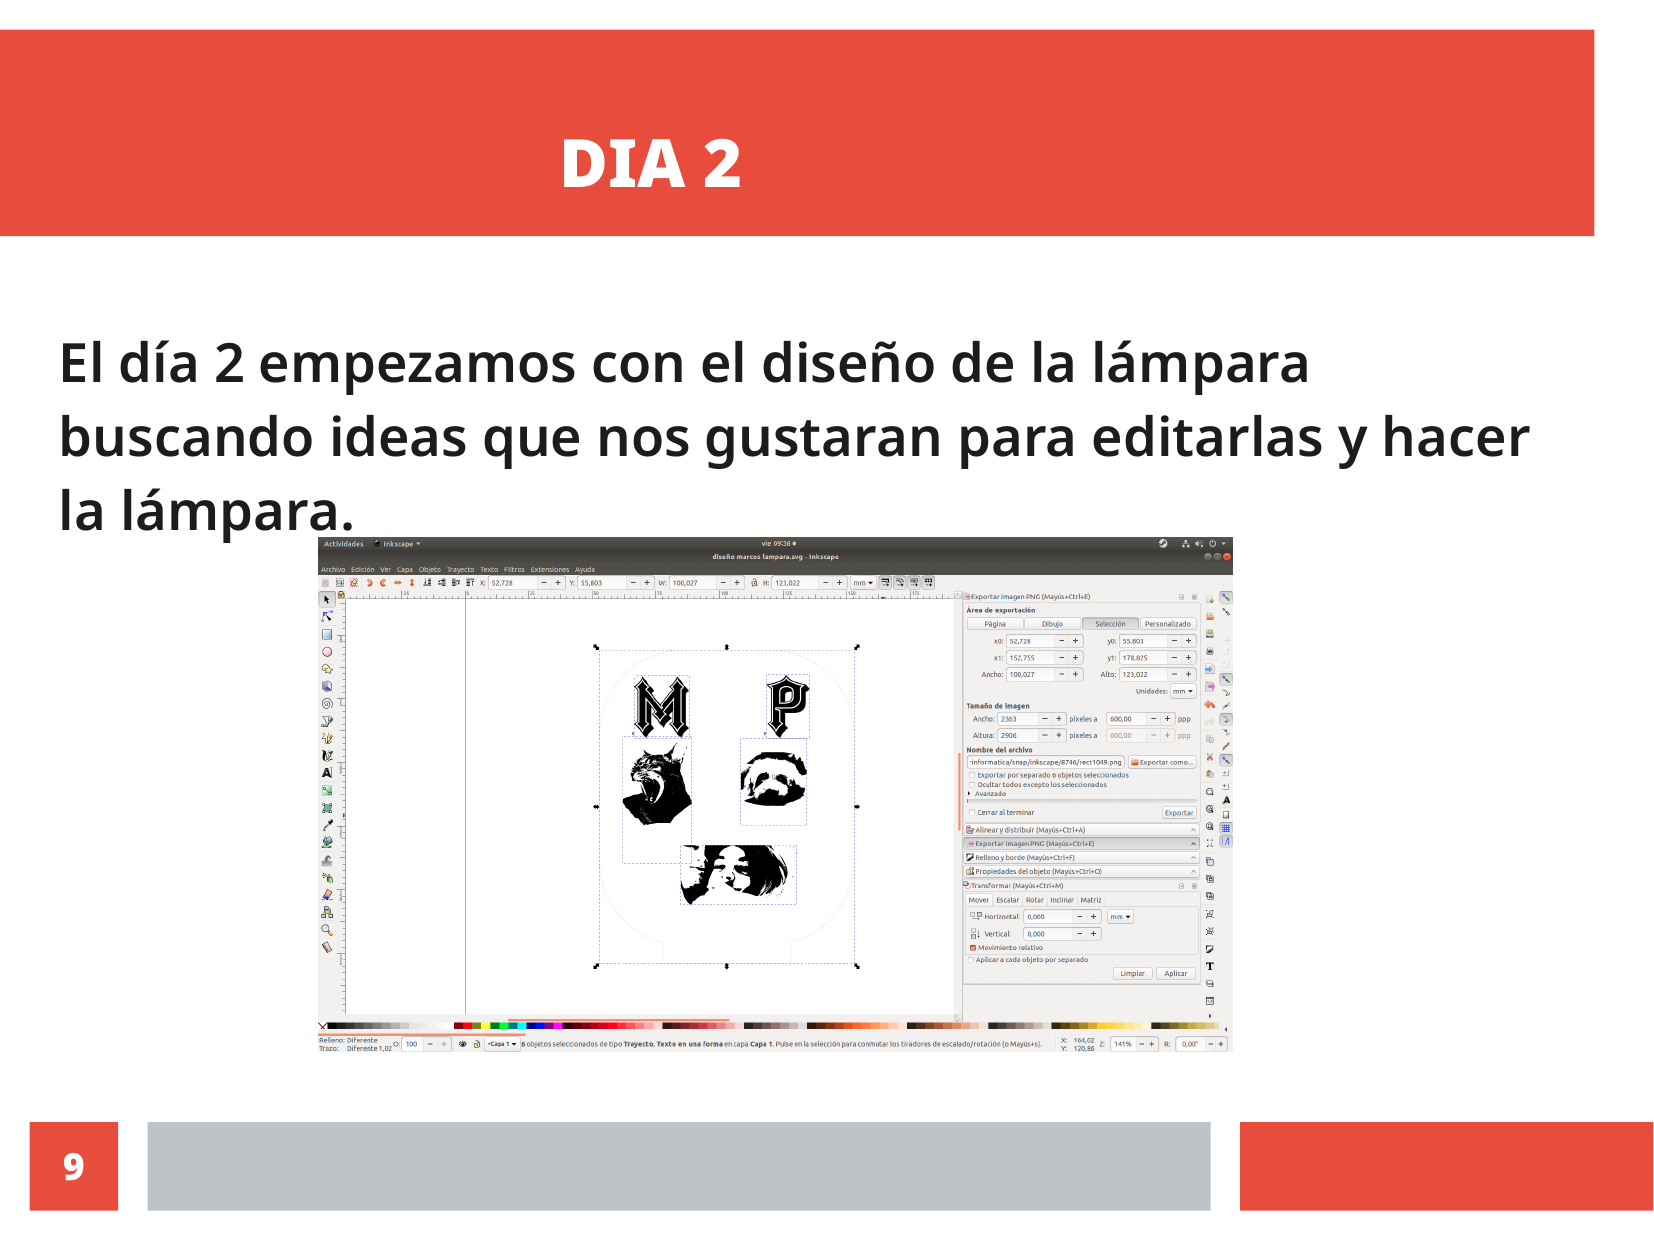

# DIA 2
El día 2 empezamos con el diseño de la lámpara buscando ideas que nos gustaran para editarlas y hacer la lámpara.
9